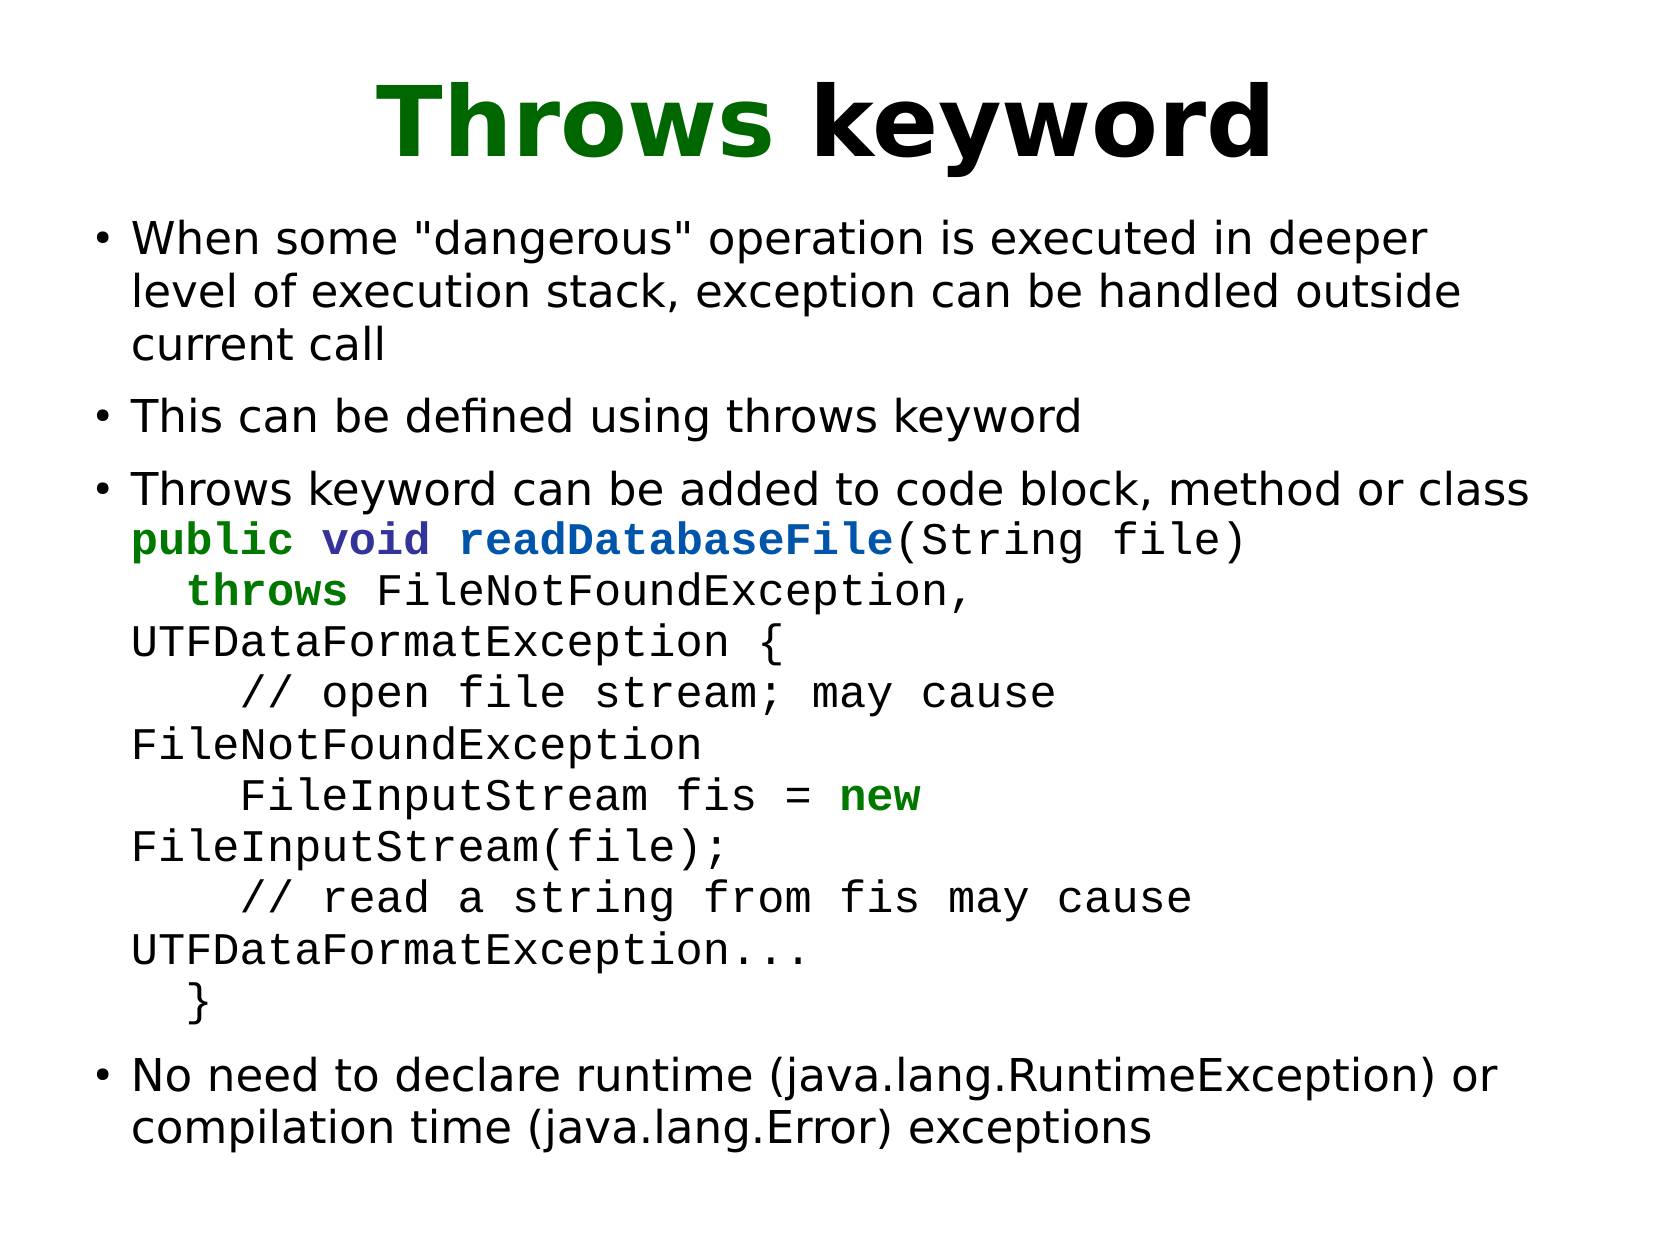

# Throws keyword
When some "dangerous" operation is executed in deeper level of execution stack, exception can be handled outside current call
This can be defined using throws keyword
Throws keyword can be added to code block, method or class
public void readDatabaseFile(String file)
 throws FileNotFoundException, UTFDataFormatException {
 // open file stream; may cause FileNotFoundException
 FileInputStream fis = new FileInputStream(file);
 // read a string from fis may cause UTFDataFormatException...
 }
No need to declare runtime (java.lang.RuntimeException) or compilation time (java.lang.Error) exceptions